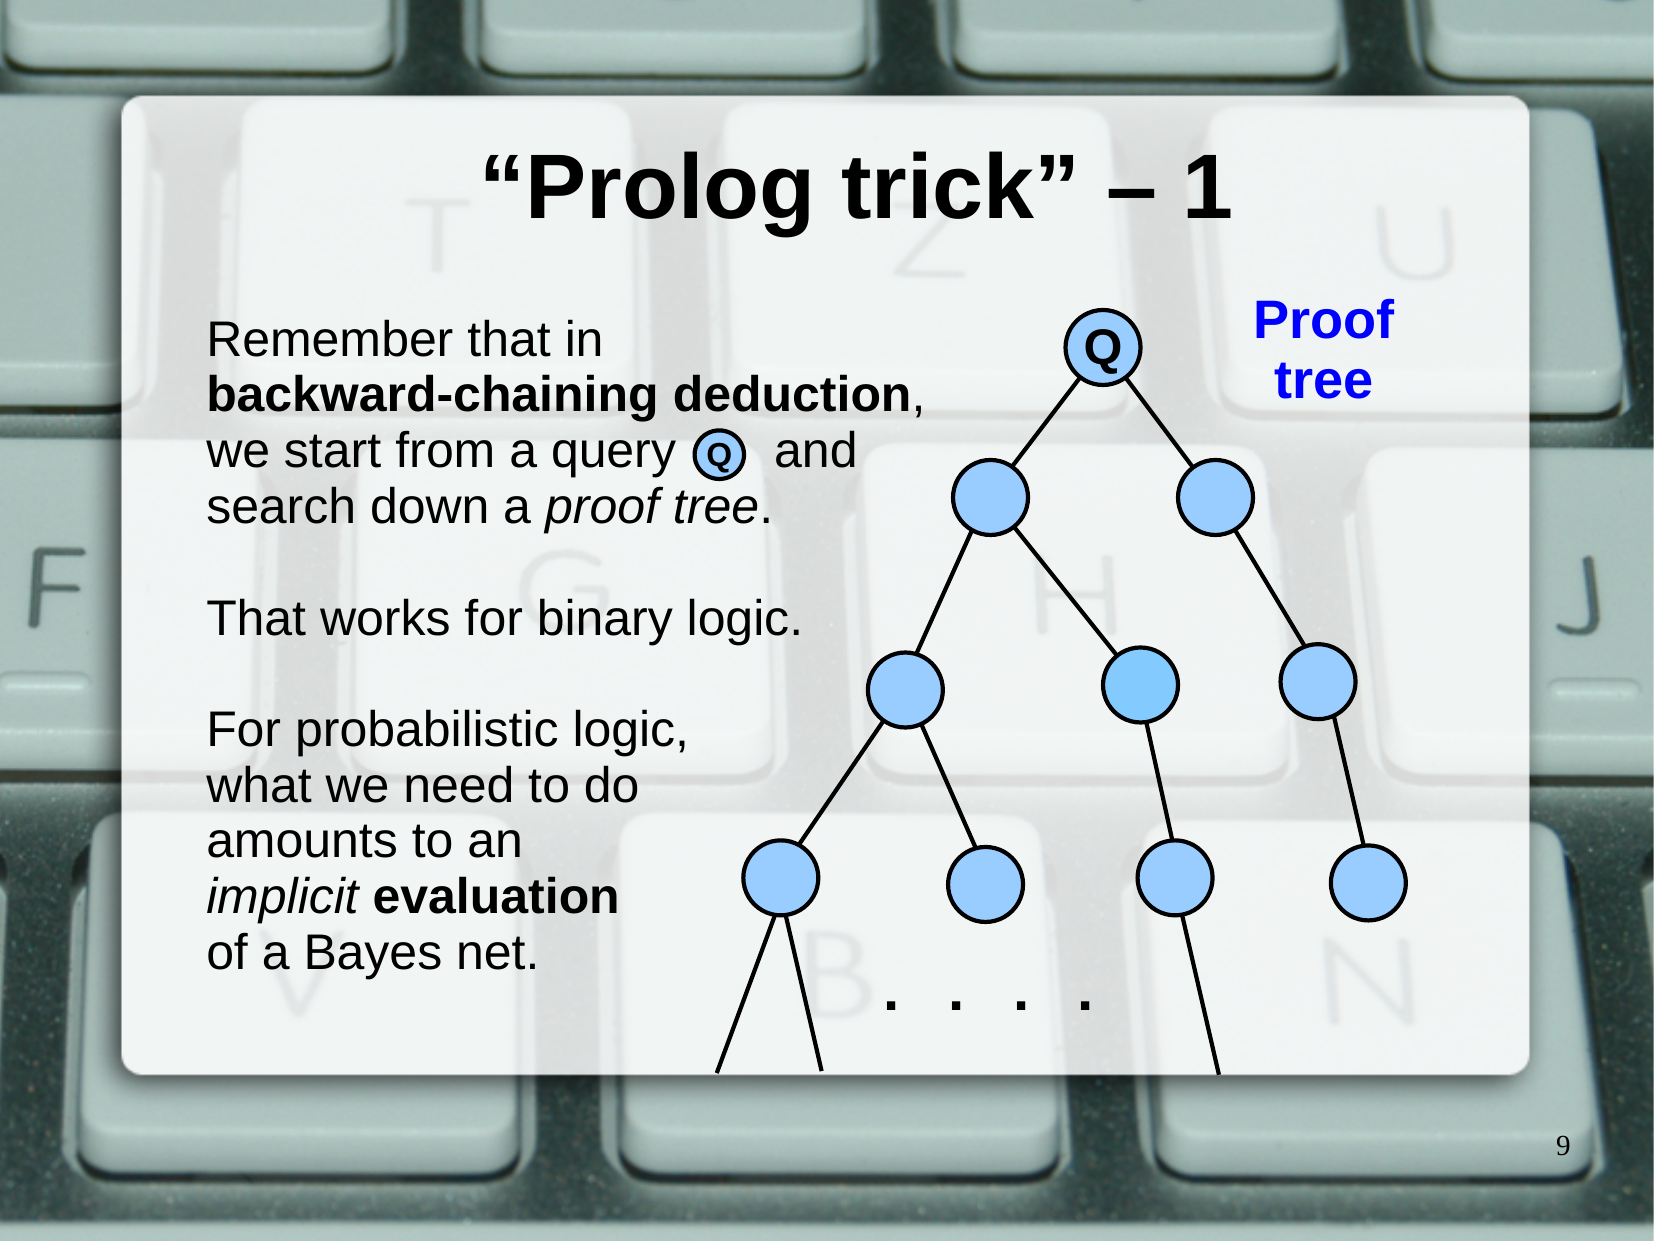

# “Prolog trick” – 1
Proof
tree
Remember that in
backward-chaining deduction,
we start from a query and
search down a proof tree.
That works for binary logic.
For probabilistic logic,
what we need to do
amounts to an
implicit evaluation
of a Bayes net.
Q
Q
. . . .
9